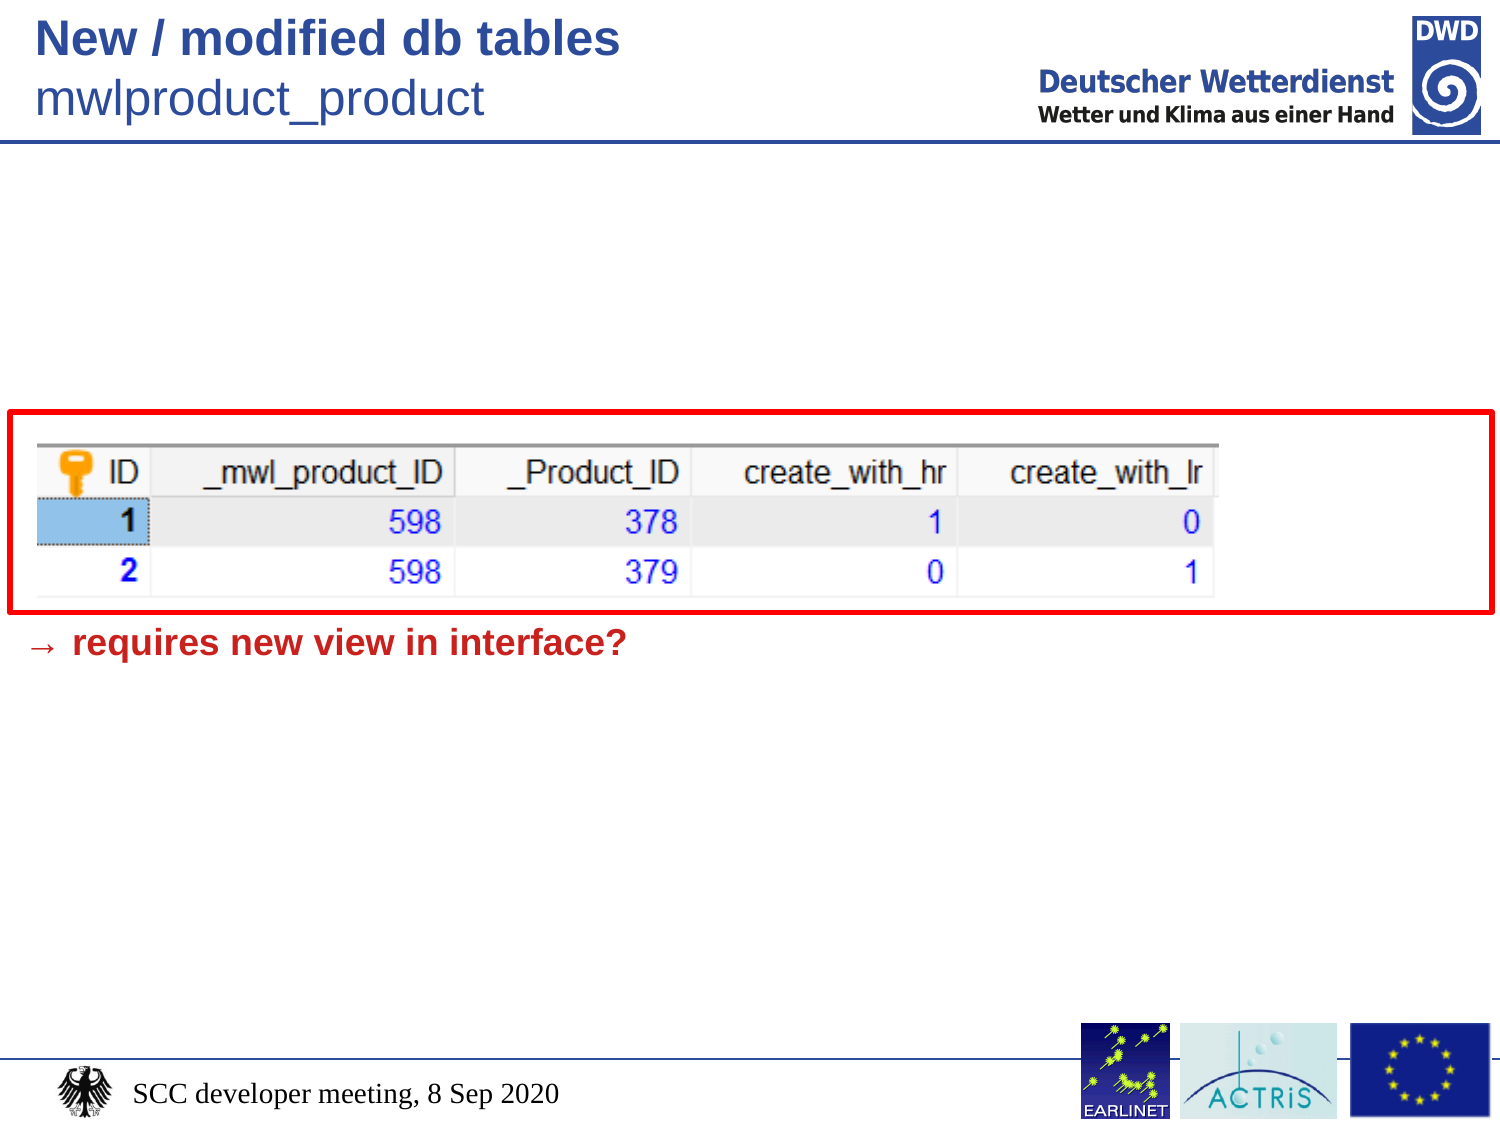

New / modified db tables
mwlproduct_product
→ requires new view in interface?